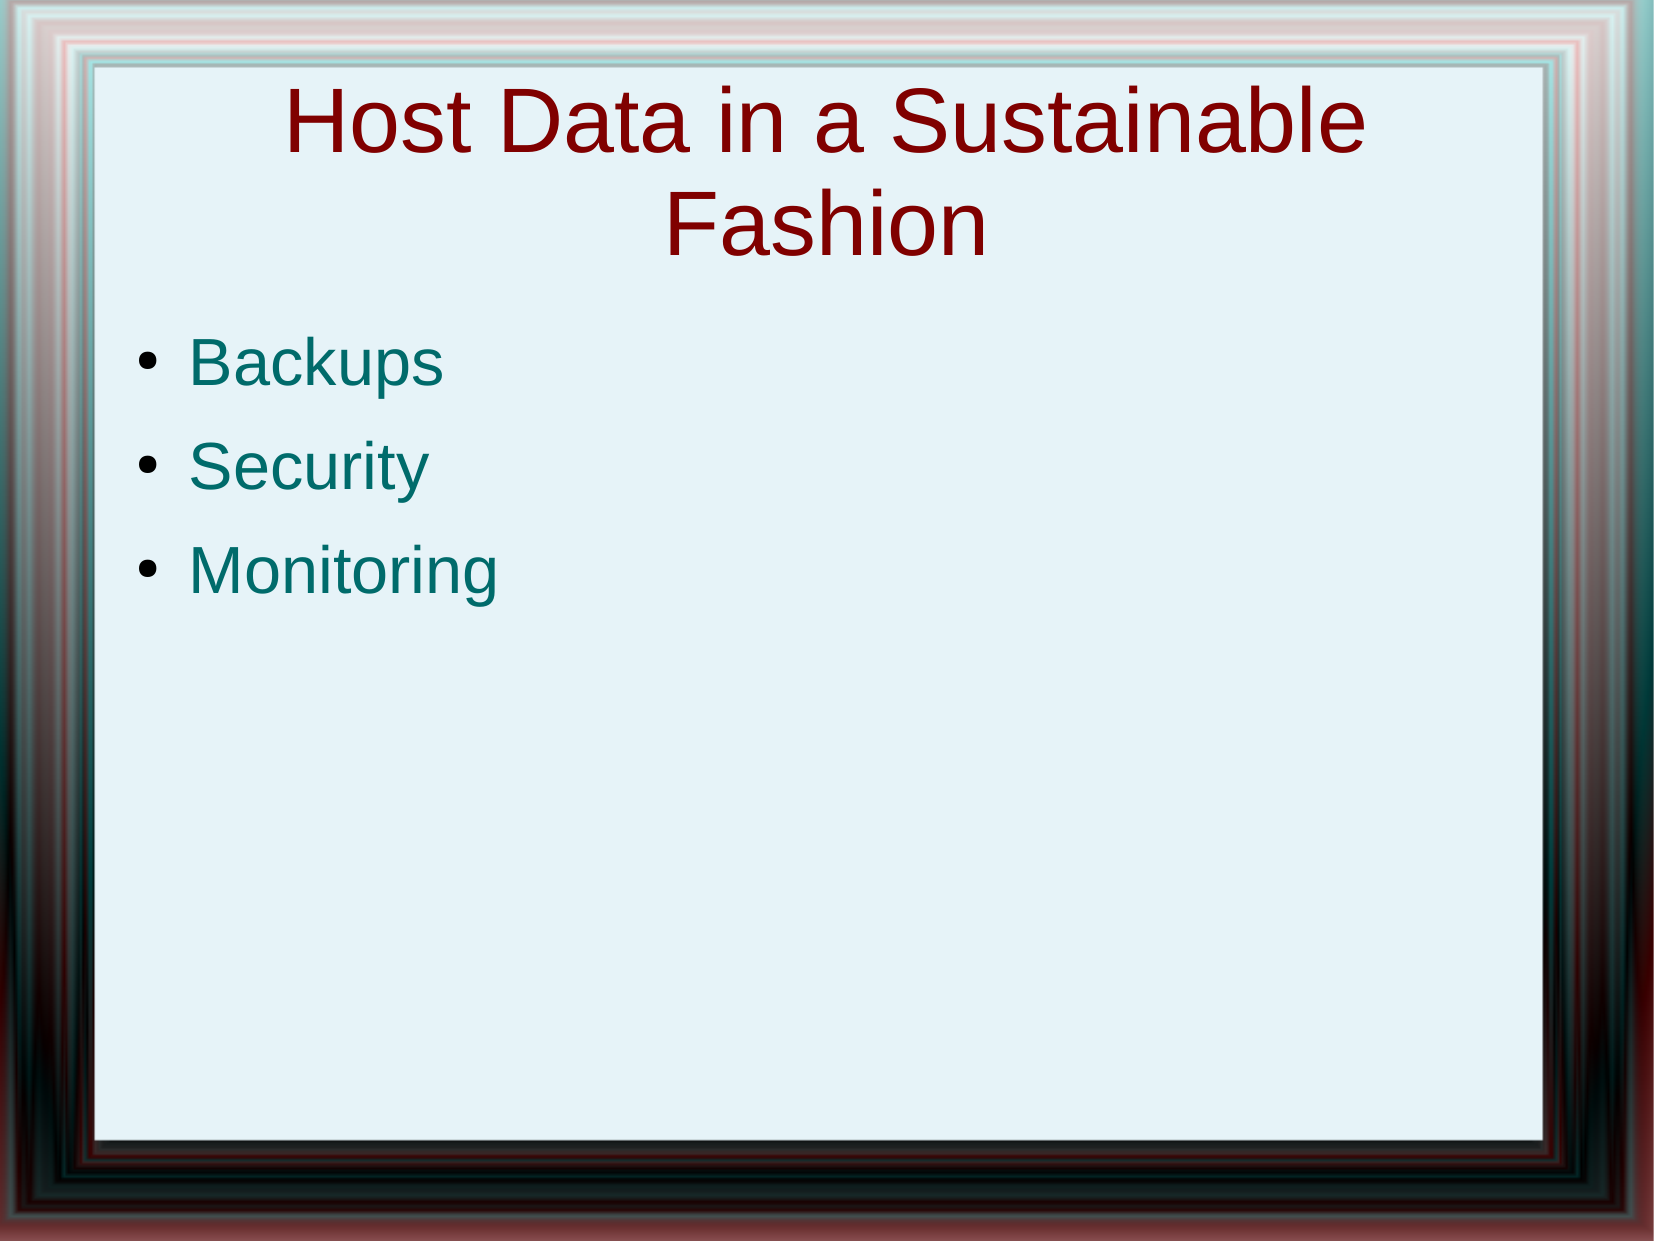

# Host Data in a Sustainable Fashion
Backups
Security
Monitoring